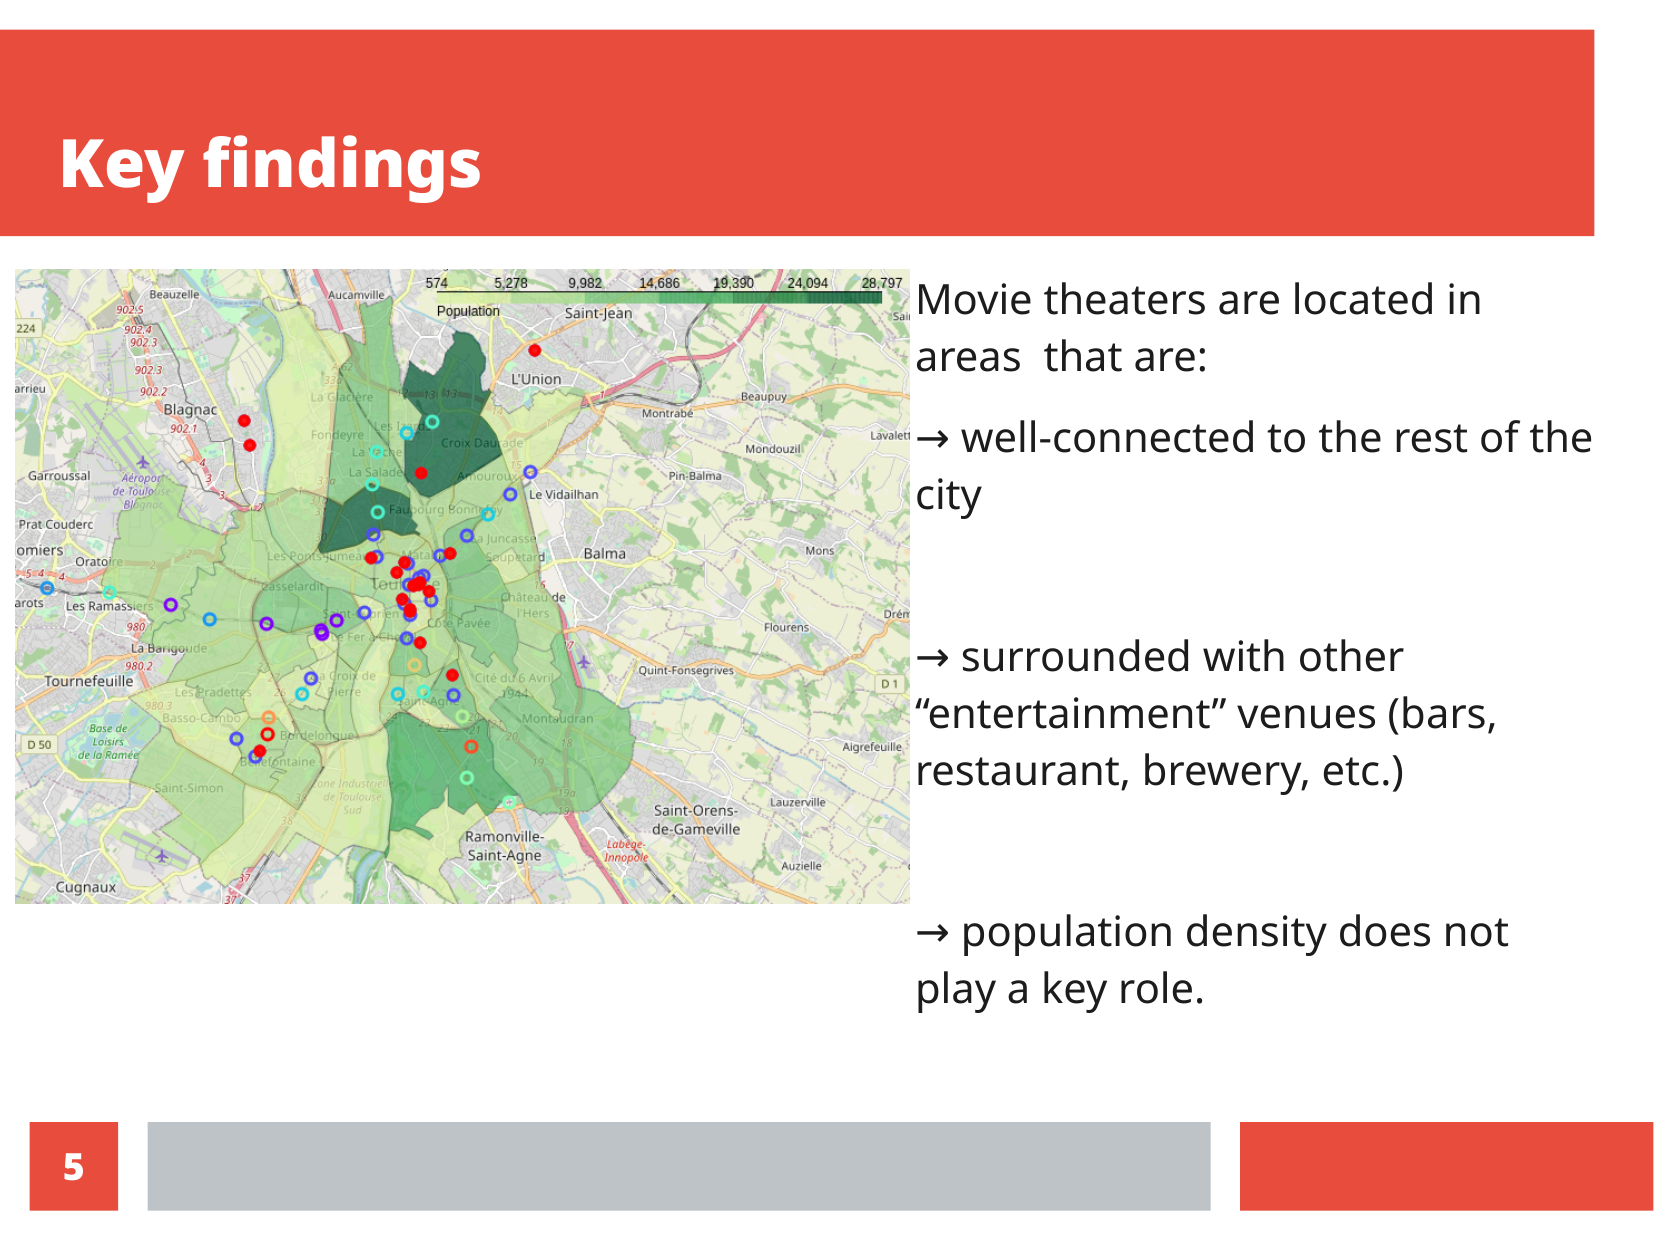

# Key findings
Movie theaters are located in areas that are:
→ well-connected to the rest of the city
→ surrounded with other “entertainment” venues (bars, restaurant, brewery, etc.)
→ population density does not play a key role.
Clustering an unsupervised clustering method: K-Means
5